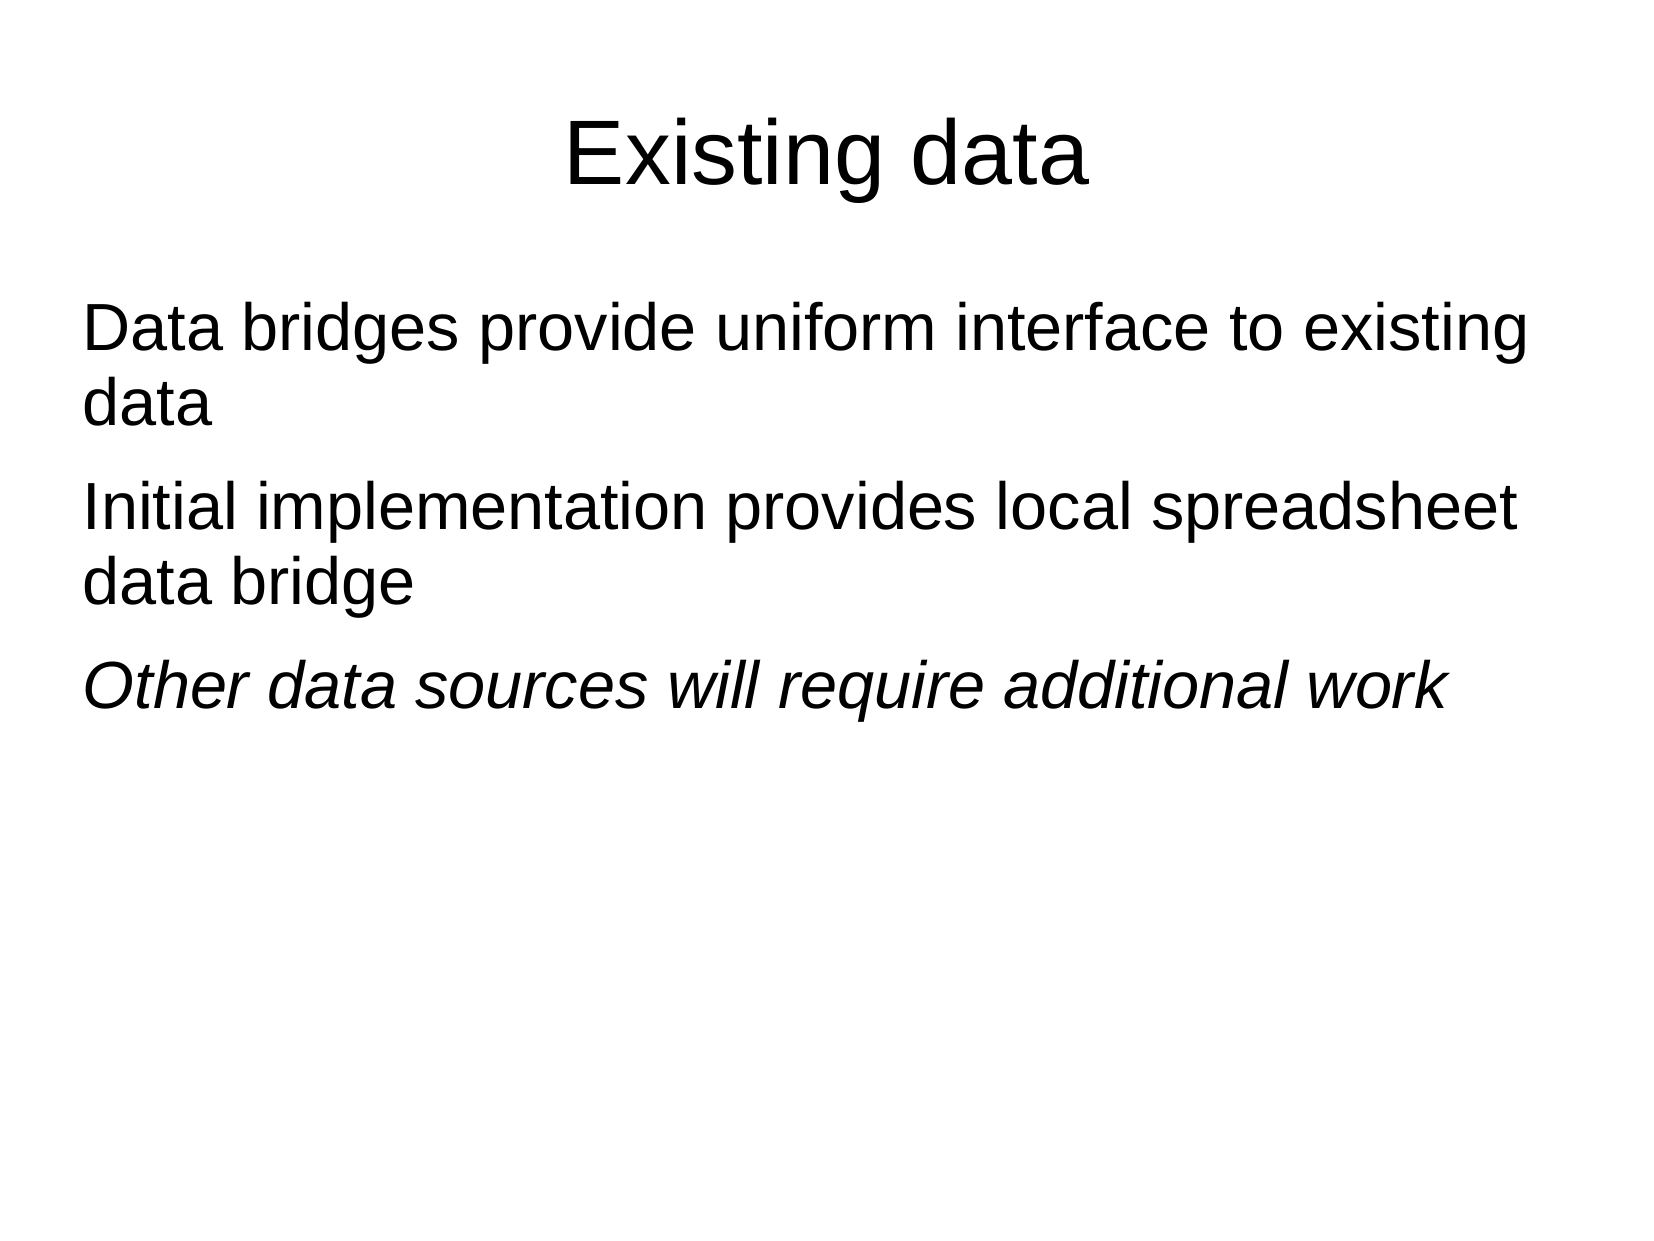

# Existing data
Data bridges provide uniform interface to existing data
Initial implementation provides local spreadsheet data bridge
Other data sources will require additional work